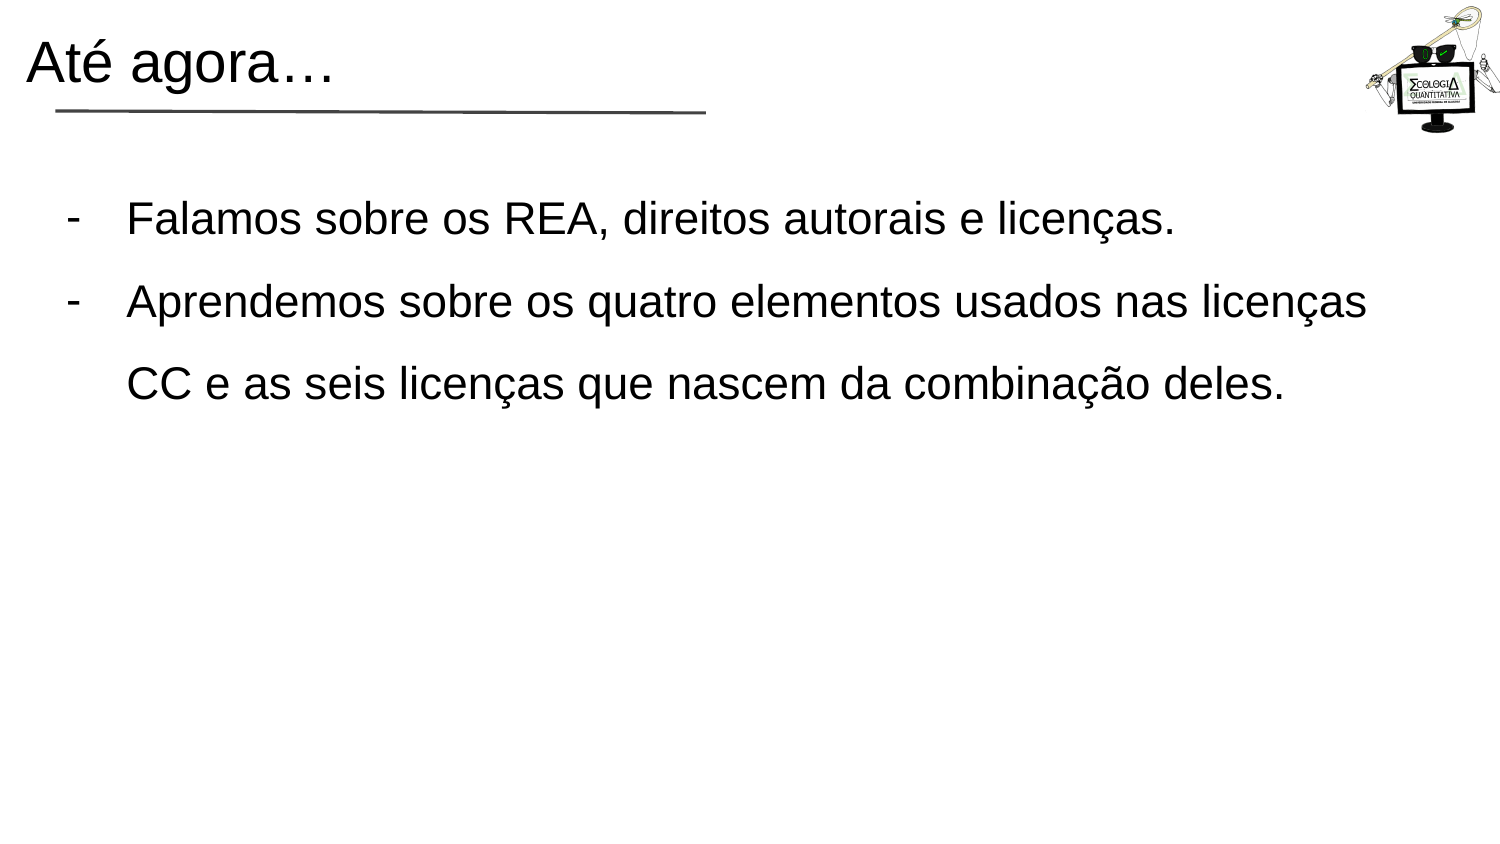

Até agora…
Falamos sobre os REA, direitos autorais e licenças.
Aprendemos sobre os quatro elementos usados nas licenças CC e as seis licenças que nascem da combinação deles.